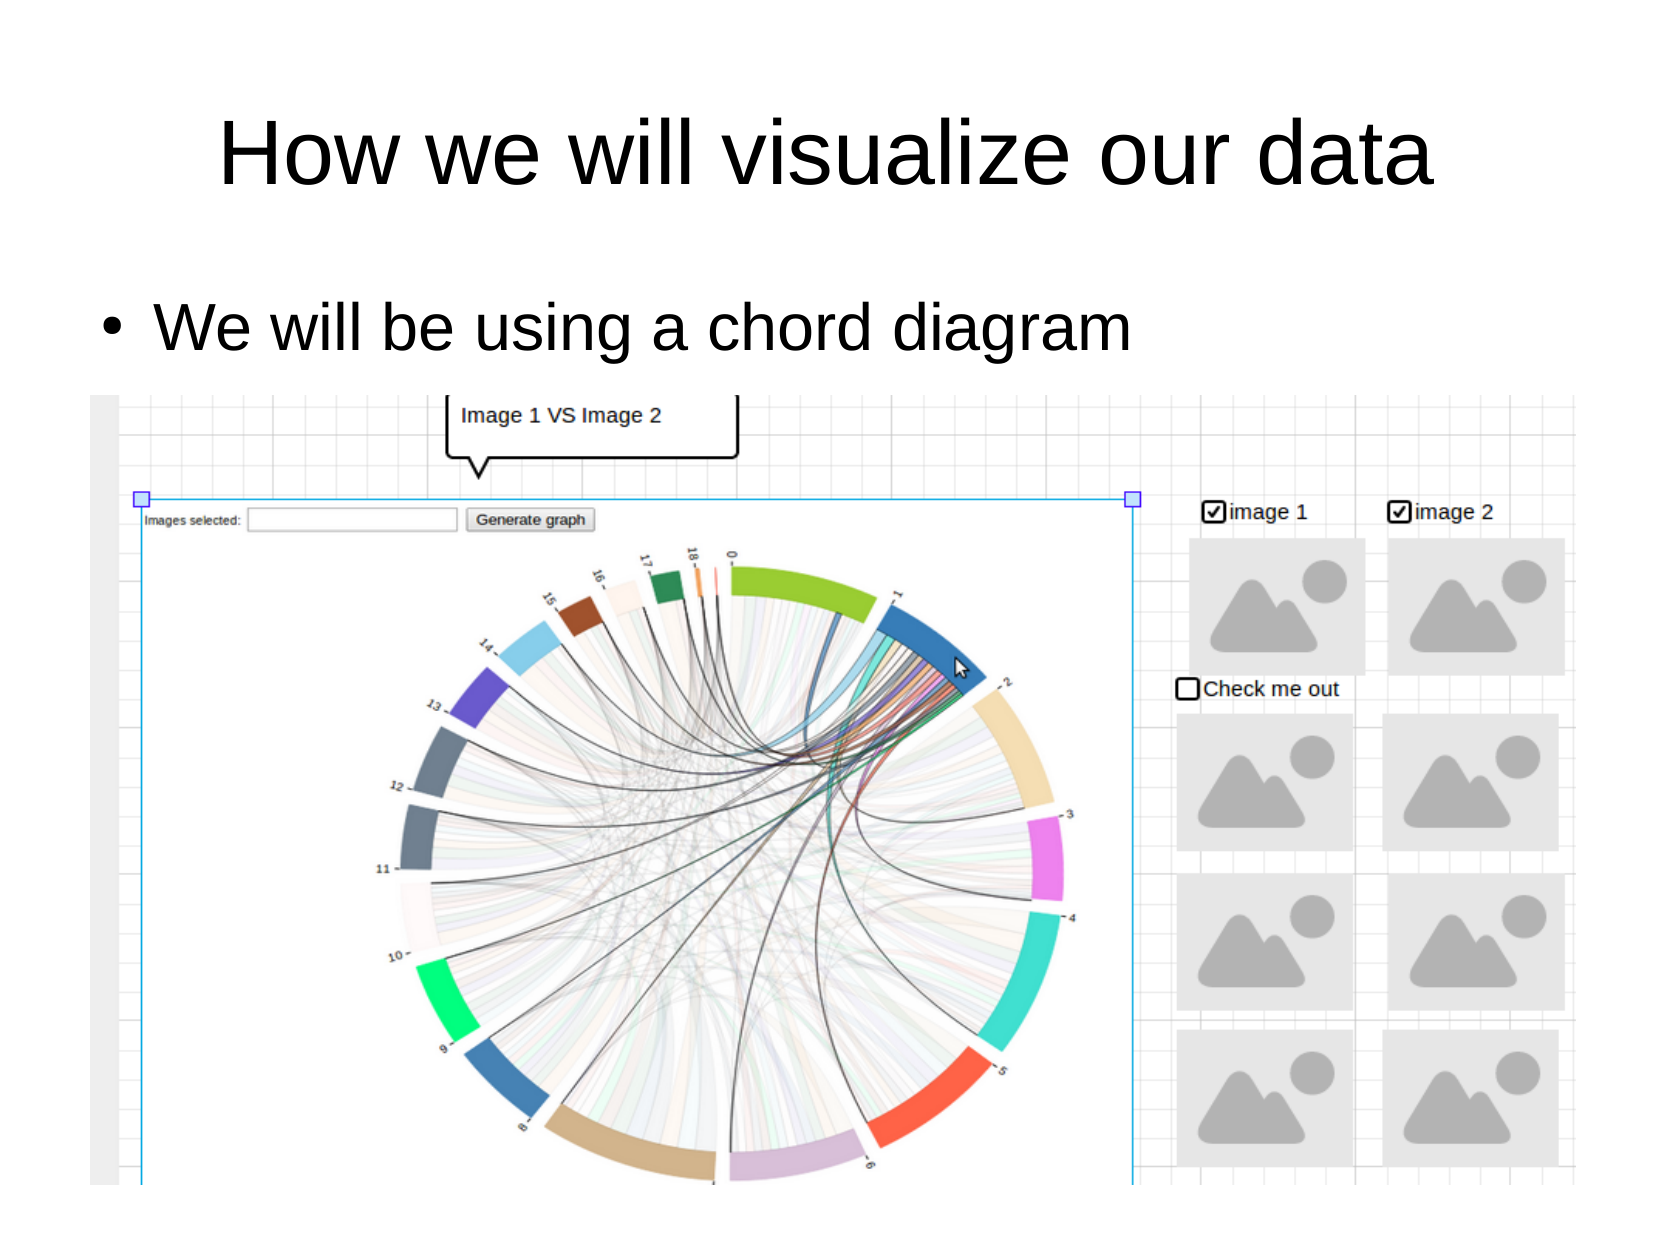

# How we will visualize our data
We will be using a chord diagram